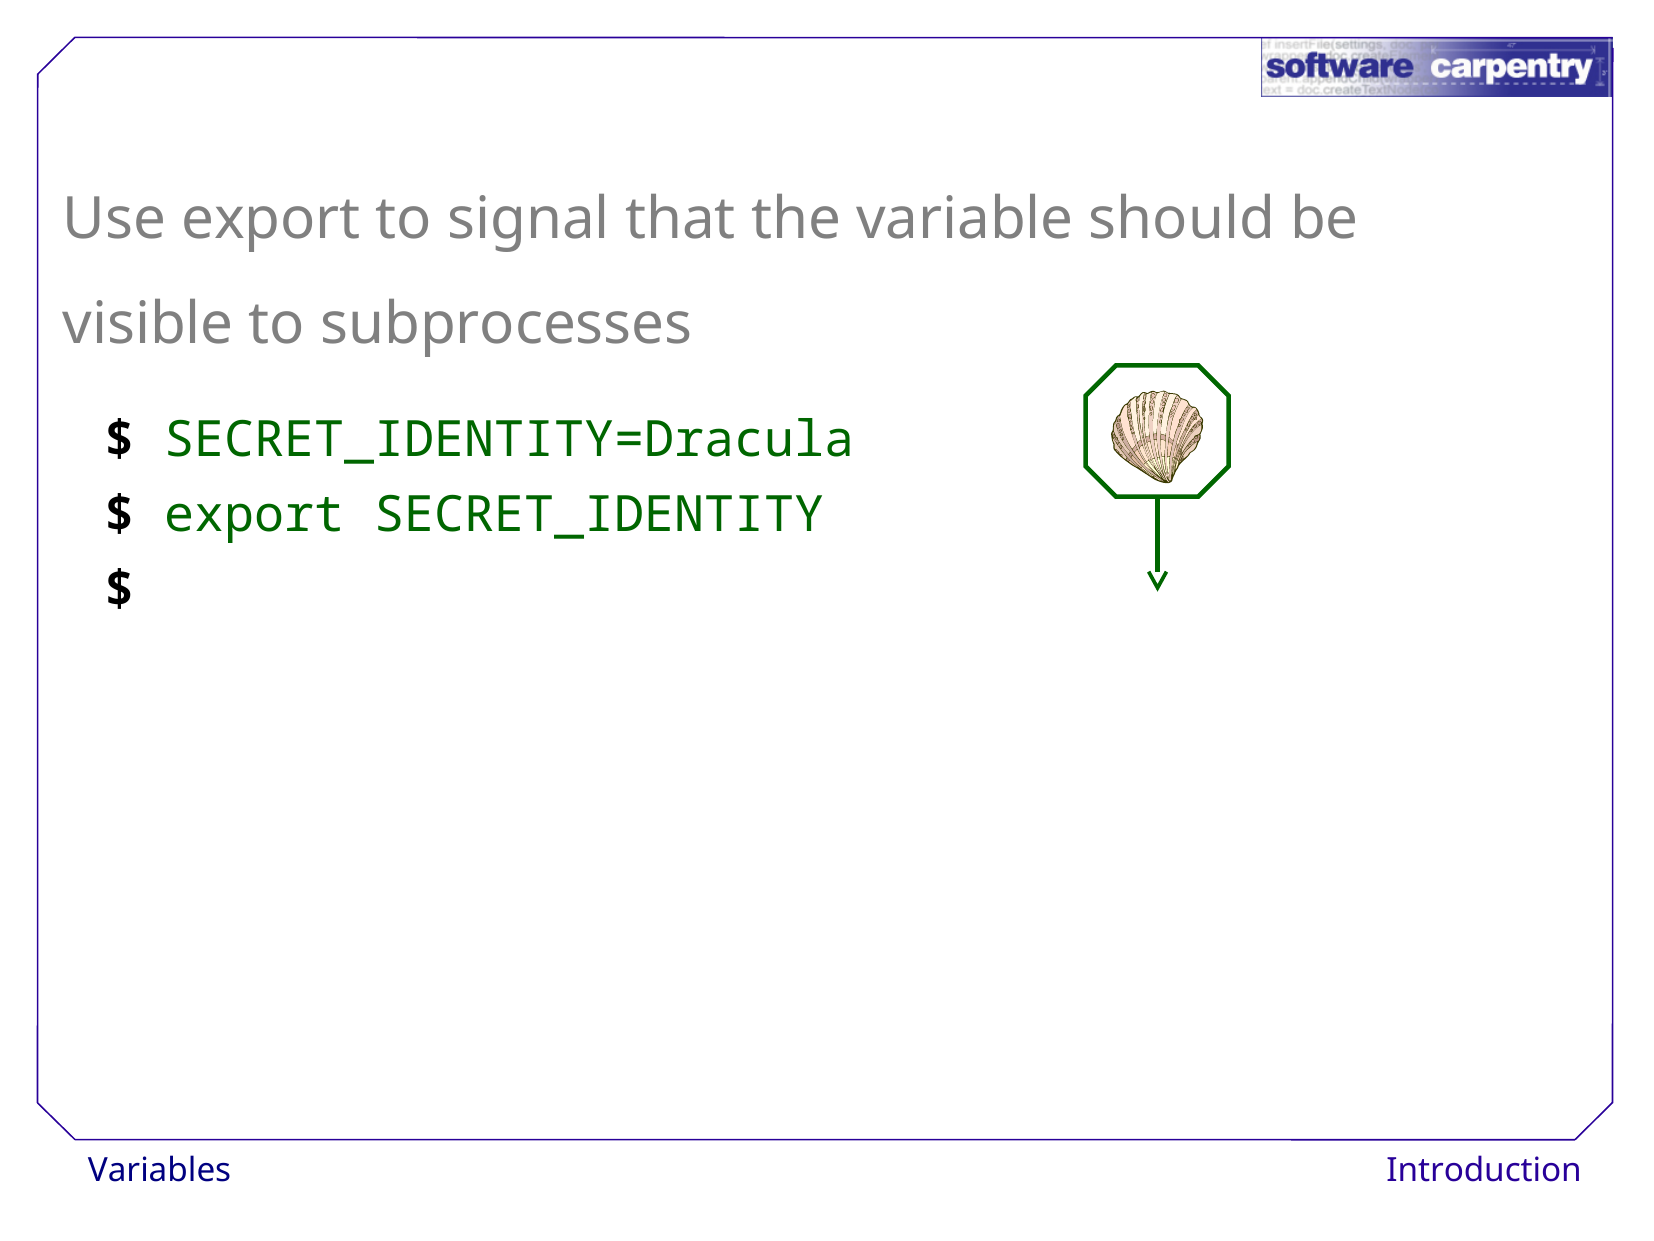

Use export to signal that the variable should be
visible to subprocesses
$ SECRET_IDENTITY=Dracula
$ export SECRET_IDENTITY
$